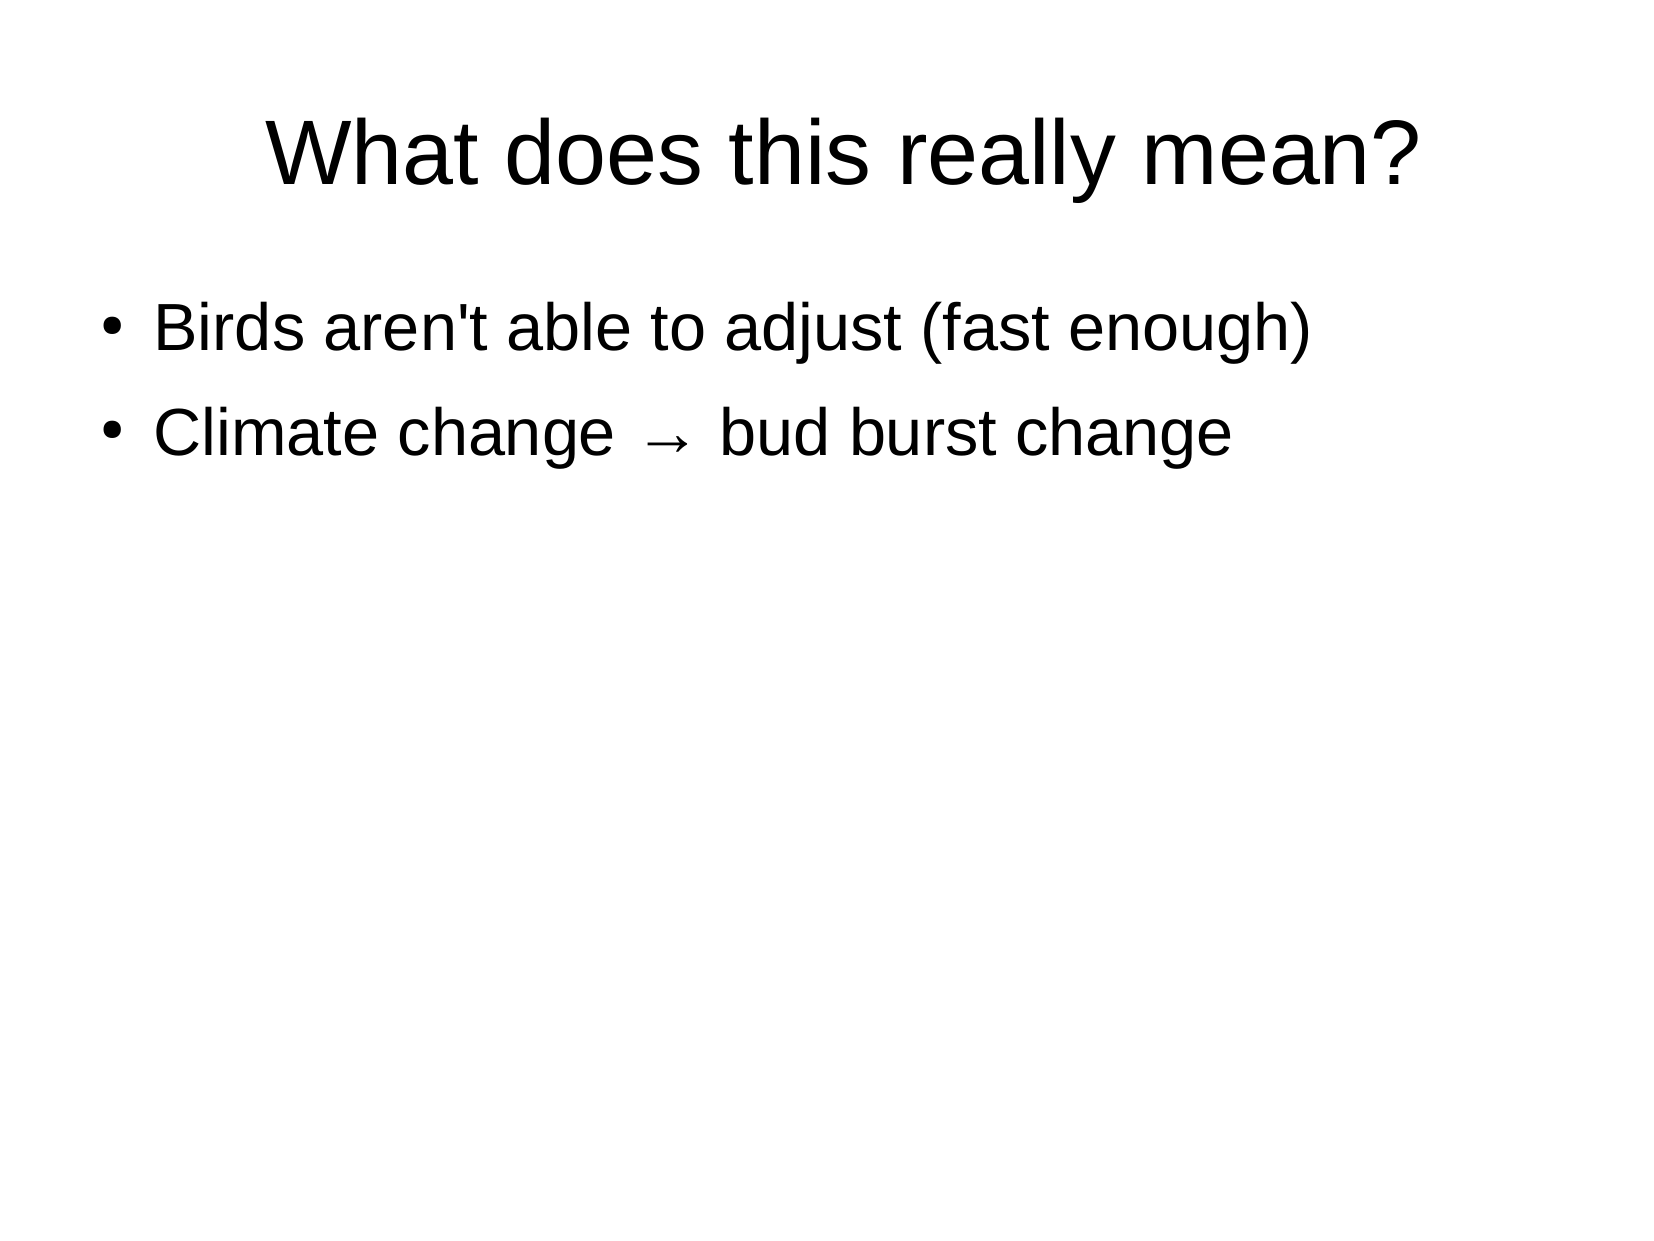

# What does this really mean?
Birds aren't able to adjust (fast enough)
Climate change → bud burst change